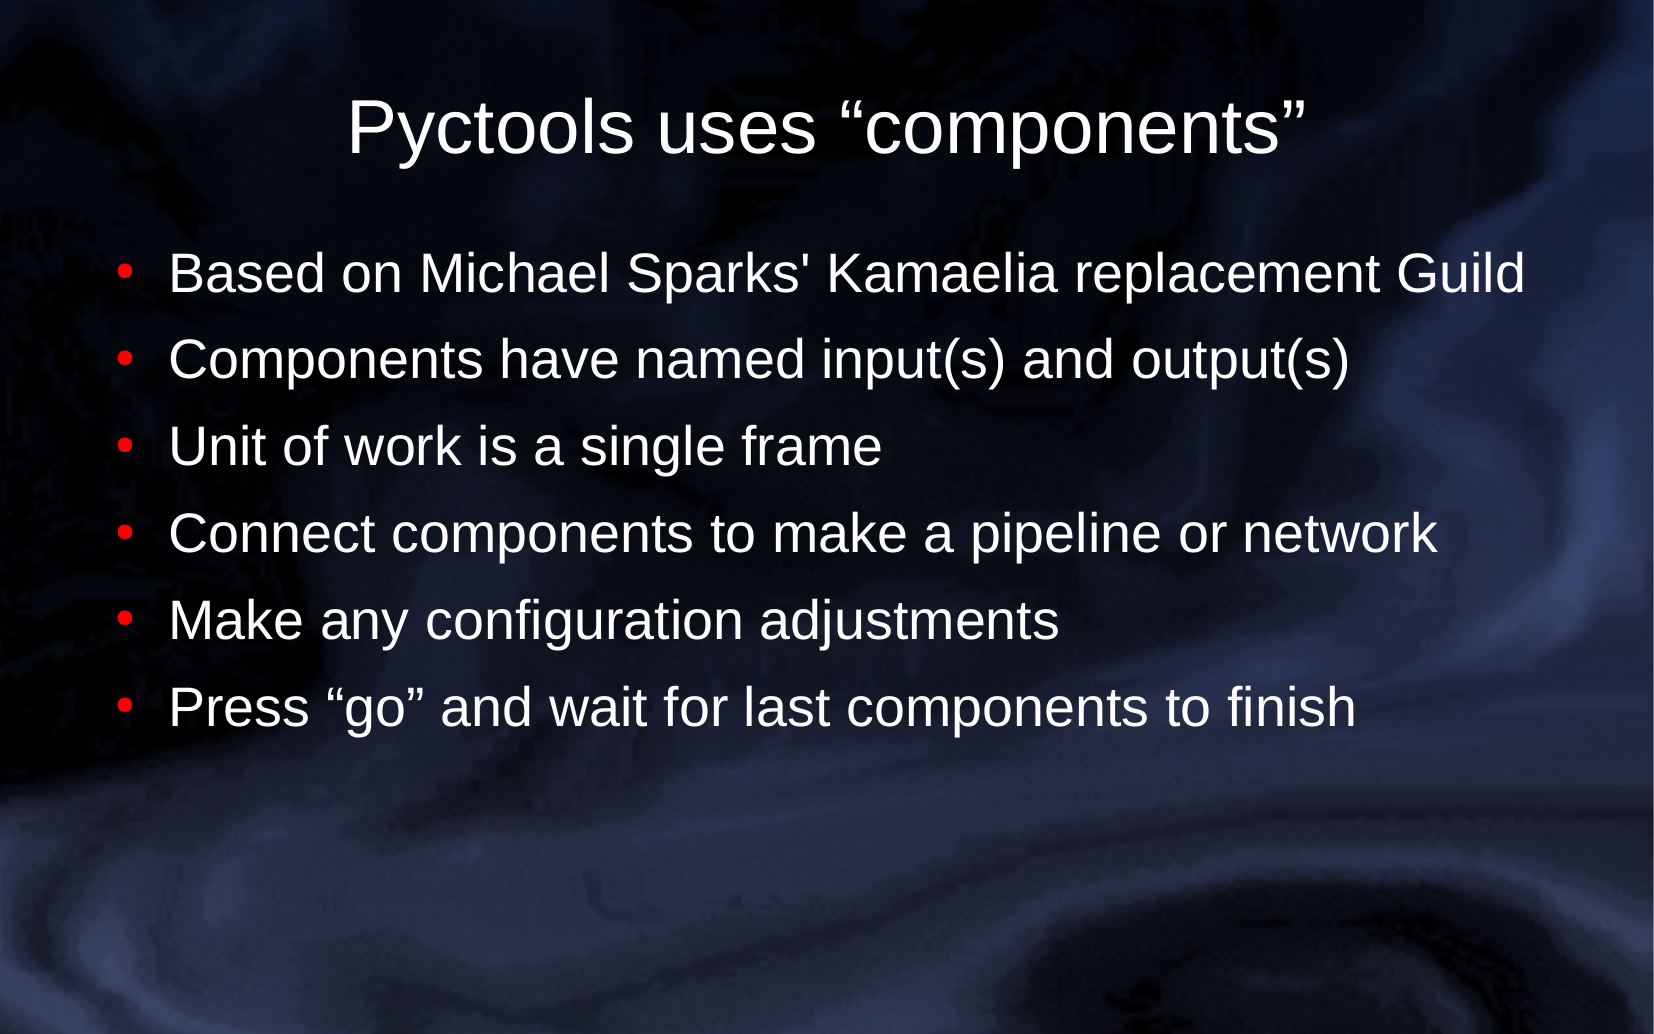

# Pyctools uses “components”
Based on Michael Sparks' Kamaelia replacement Guild
Components have named input(s) and output(s)
Unit of work is a single frame
Connect components to make a pipeline or network
Make any configuration adjustments
Press “go” and wait for last components to finish